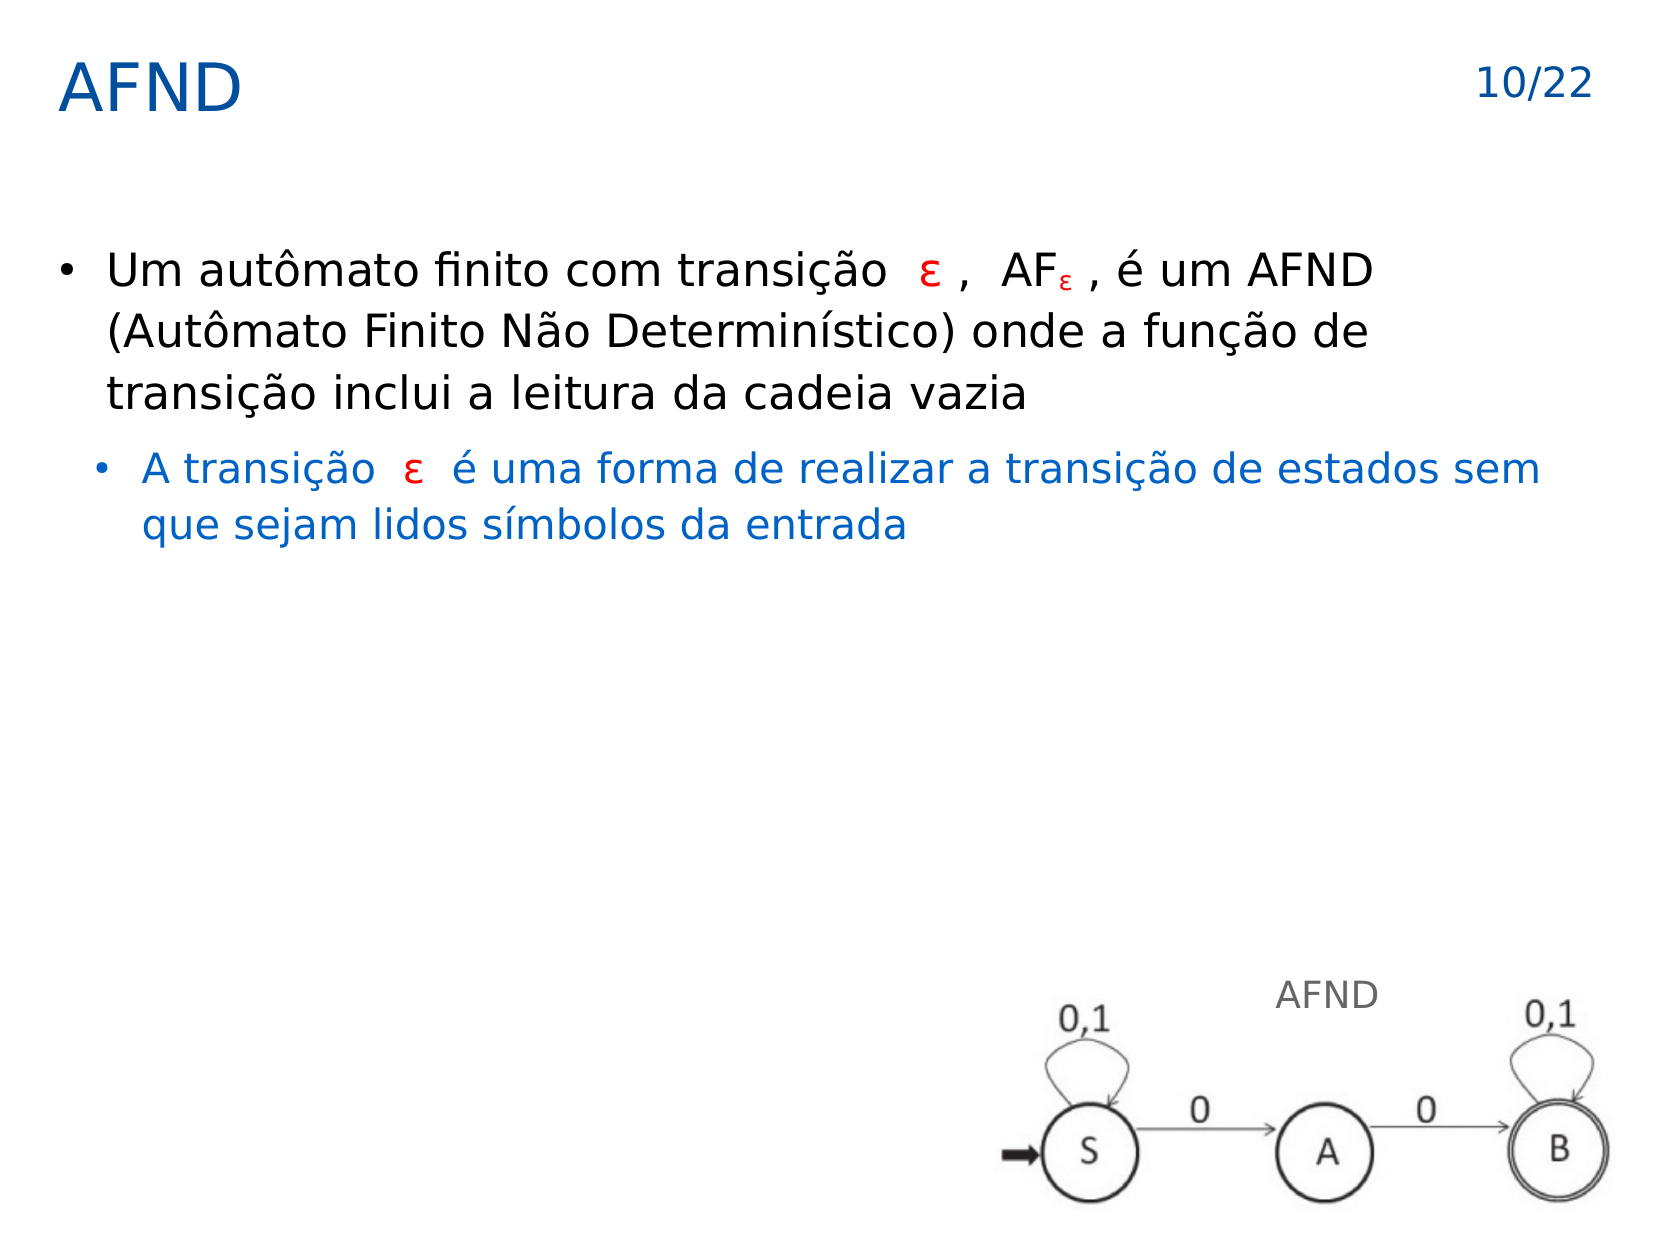

# AFND
10
Um autômato finito com transição ε , AFε , é um AFND (Autômato Finito Não Determinístico) onde a função de transição inclui a leitura da cadeia vazia
A transição ε é uma forma de realizar a transição de estados sem que sejam lidos símbolos da entrada
AFND